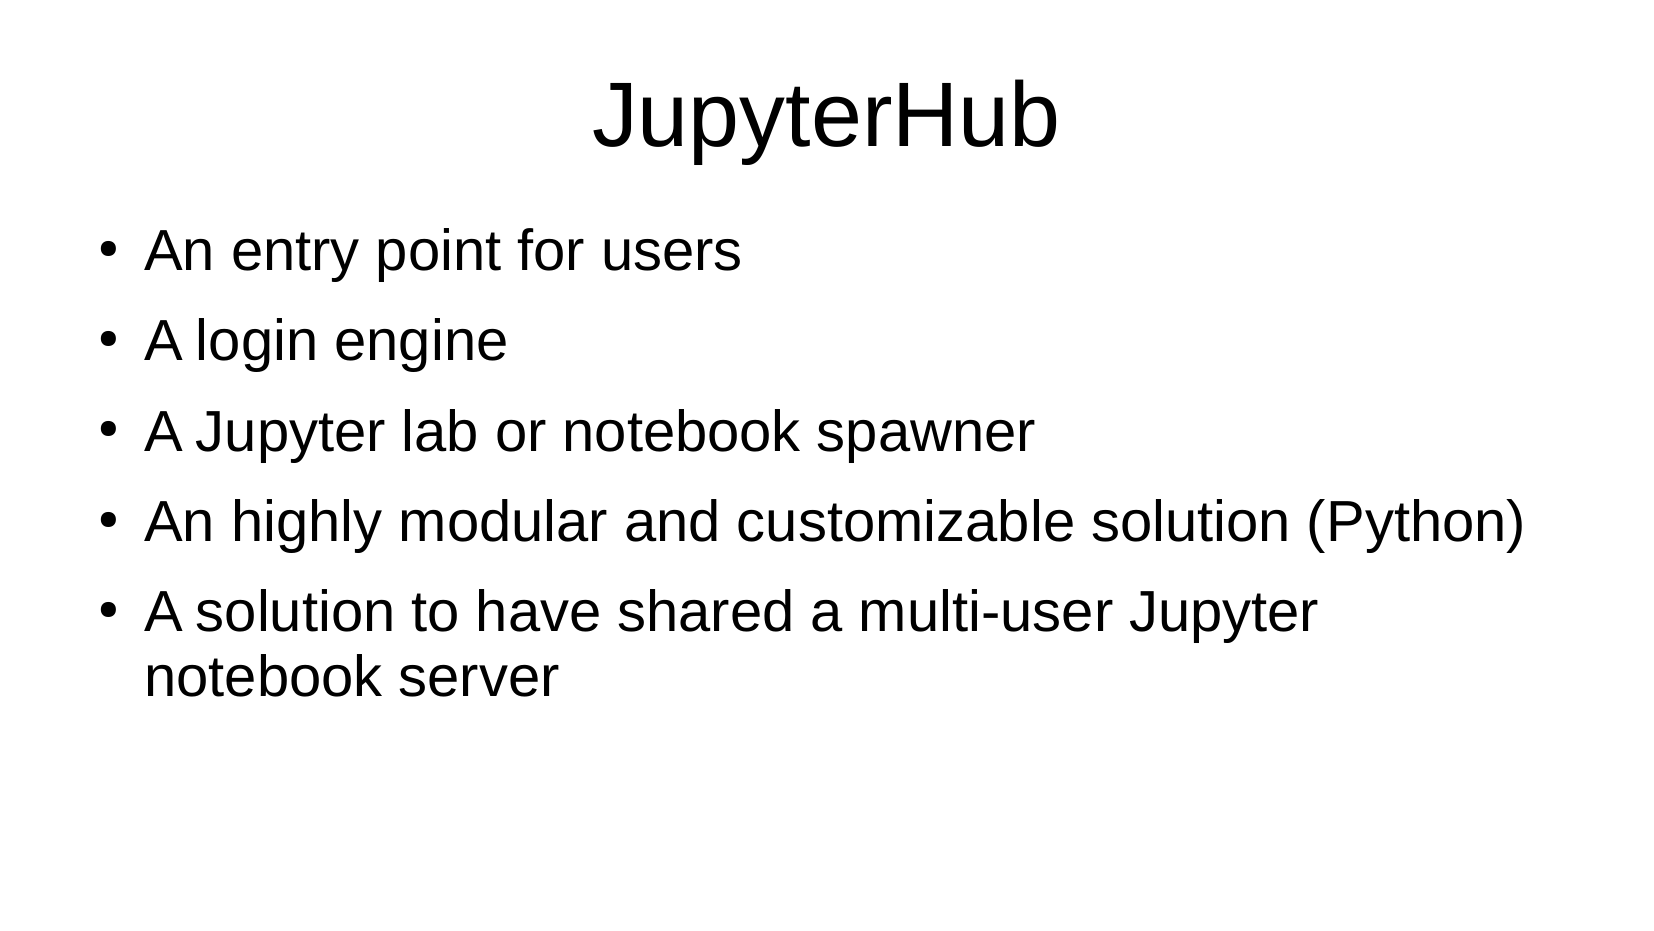

# JupyterHub
An entry point for users
A login engine
A Jupyter lab or notebook spawner
An highly modular and customizable solution (Python)
A solution to have shared a multi-user Jupyter notebook server